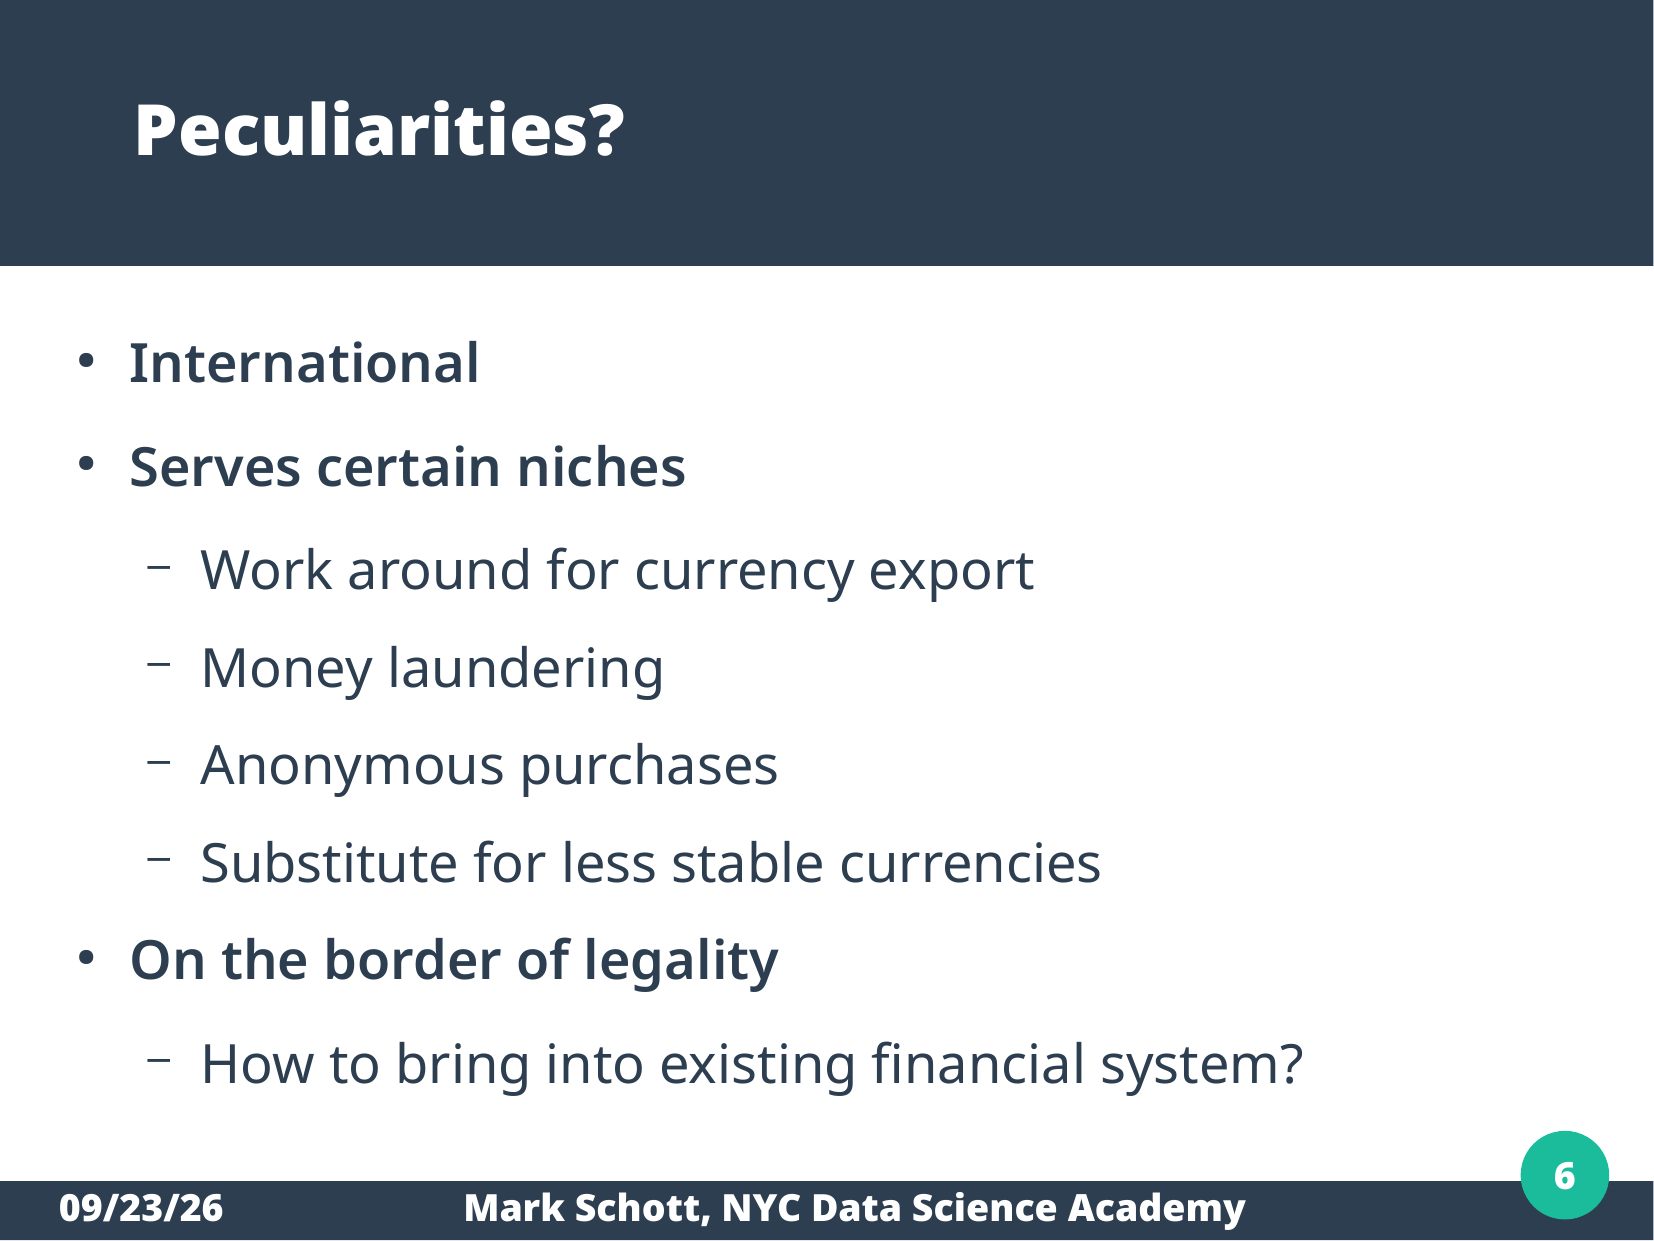

# Peculiarities?
International
Serves certain niches
Work around for currency export
Money laundering
Anonymous purchases
Substitute for less stable currencies
On the border of legality
How to bring into existing financial system?
6
Mark Schott, NYC Data Science Academy